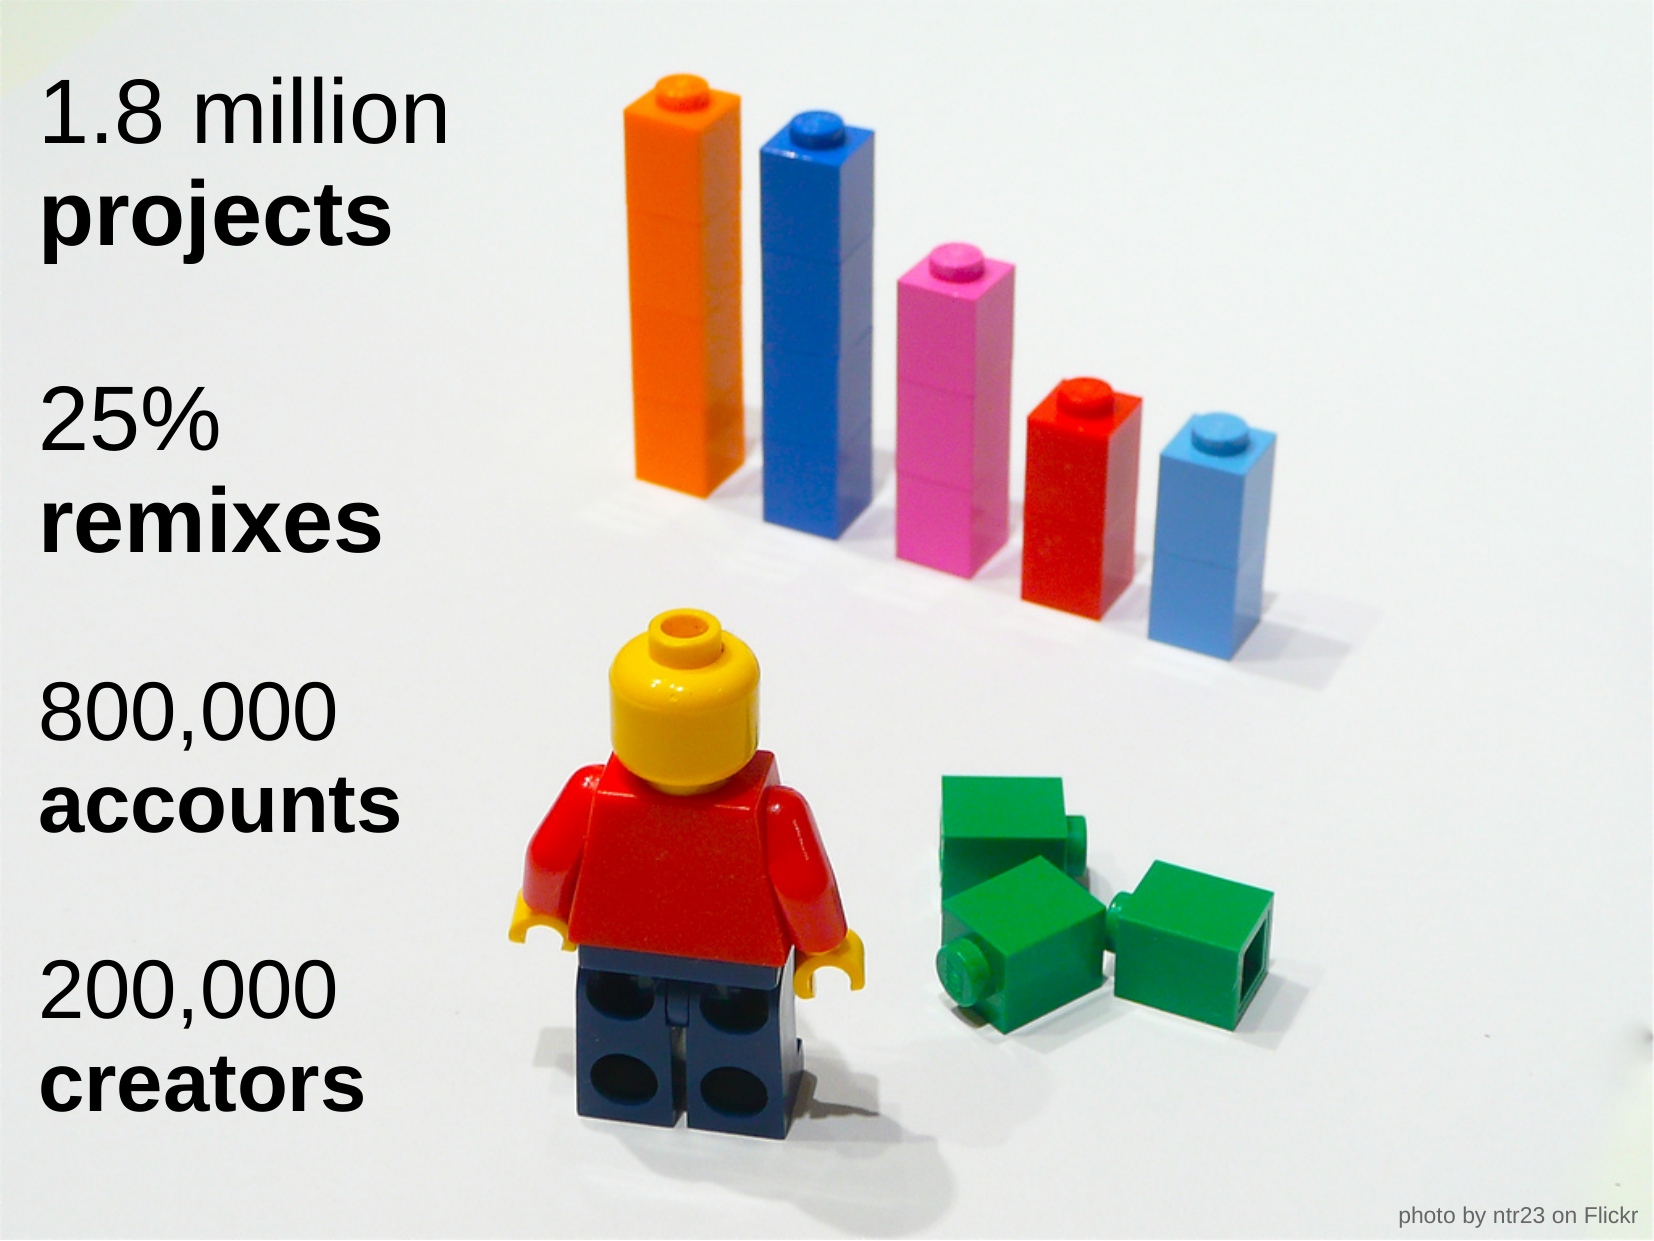

1.8 million projects
25%
remixes
800,000
accounts
200,000
creators
photo by ntr23 on Flickr